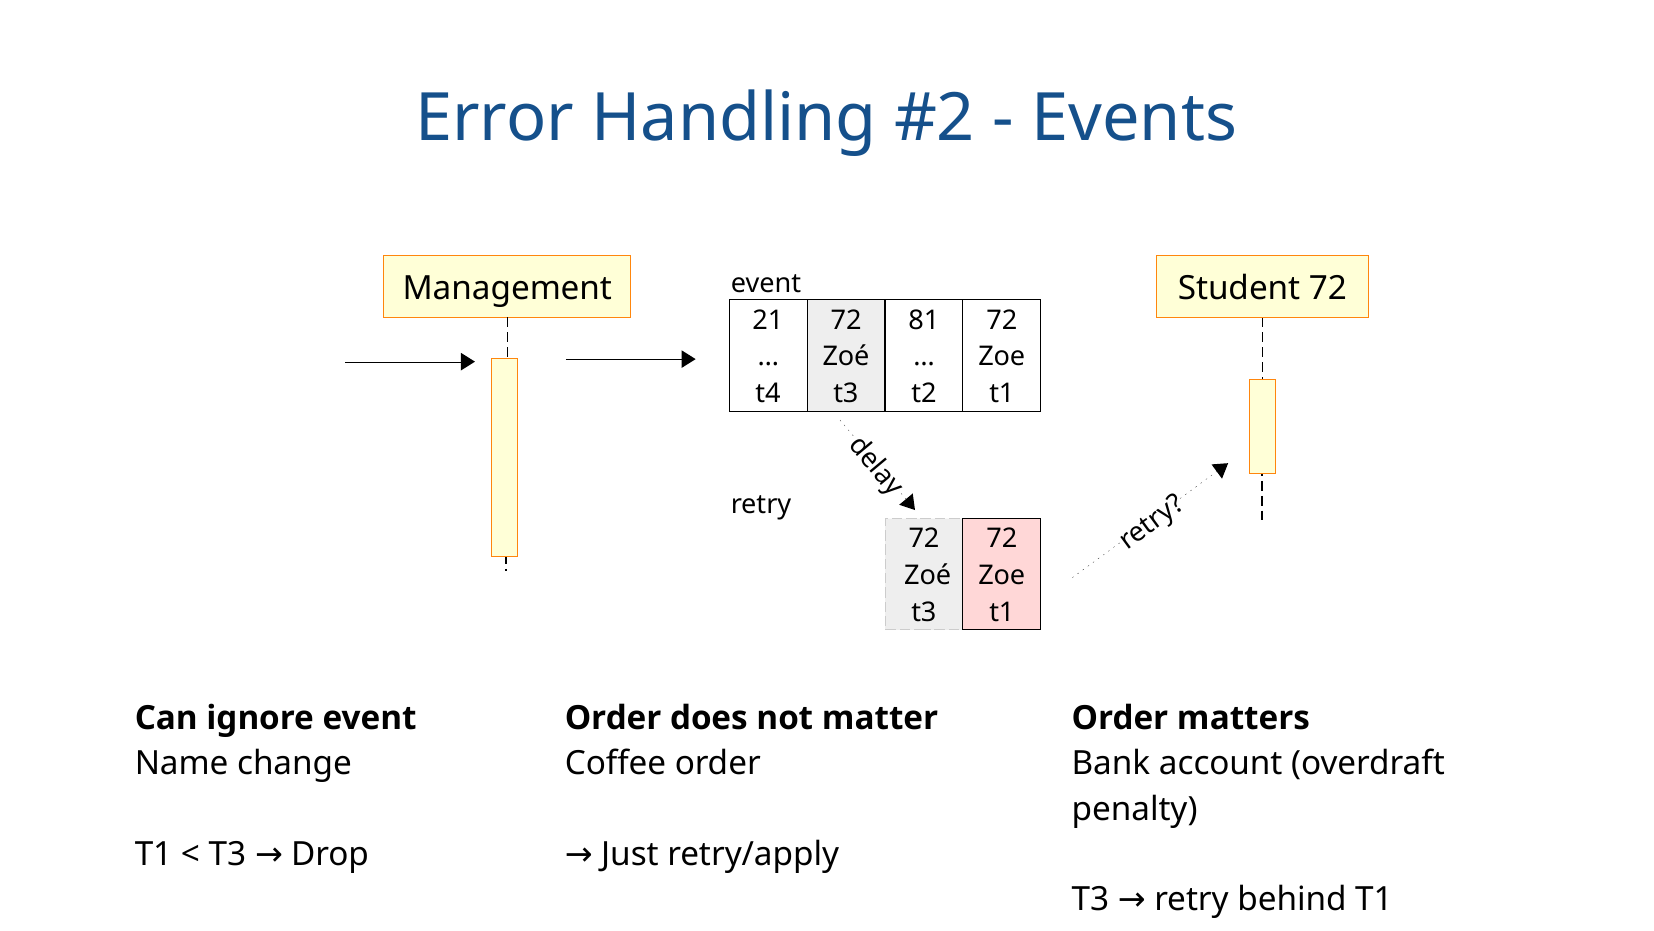

# Error Handling #2 - Events
Management
Student 72
event
21
…
t4
72
Zoé
t3
81
…
t2
72
Zoe
t1
delay
retry?
retry
 72
 Zoé
t3
72
Zoe
t1
Can ignore event
Name change
T1 < T3 → Drop
Order does not matter
Coffee order
→ Just retry/apply
Order matters
Bank account (overdraft penalty)
T3 → retry behind T1